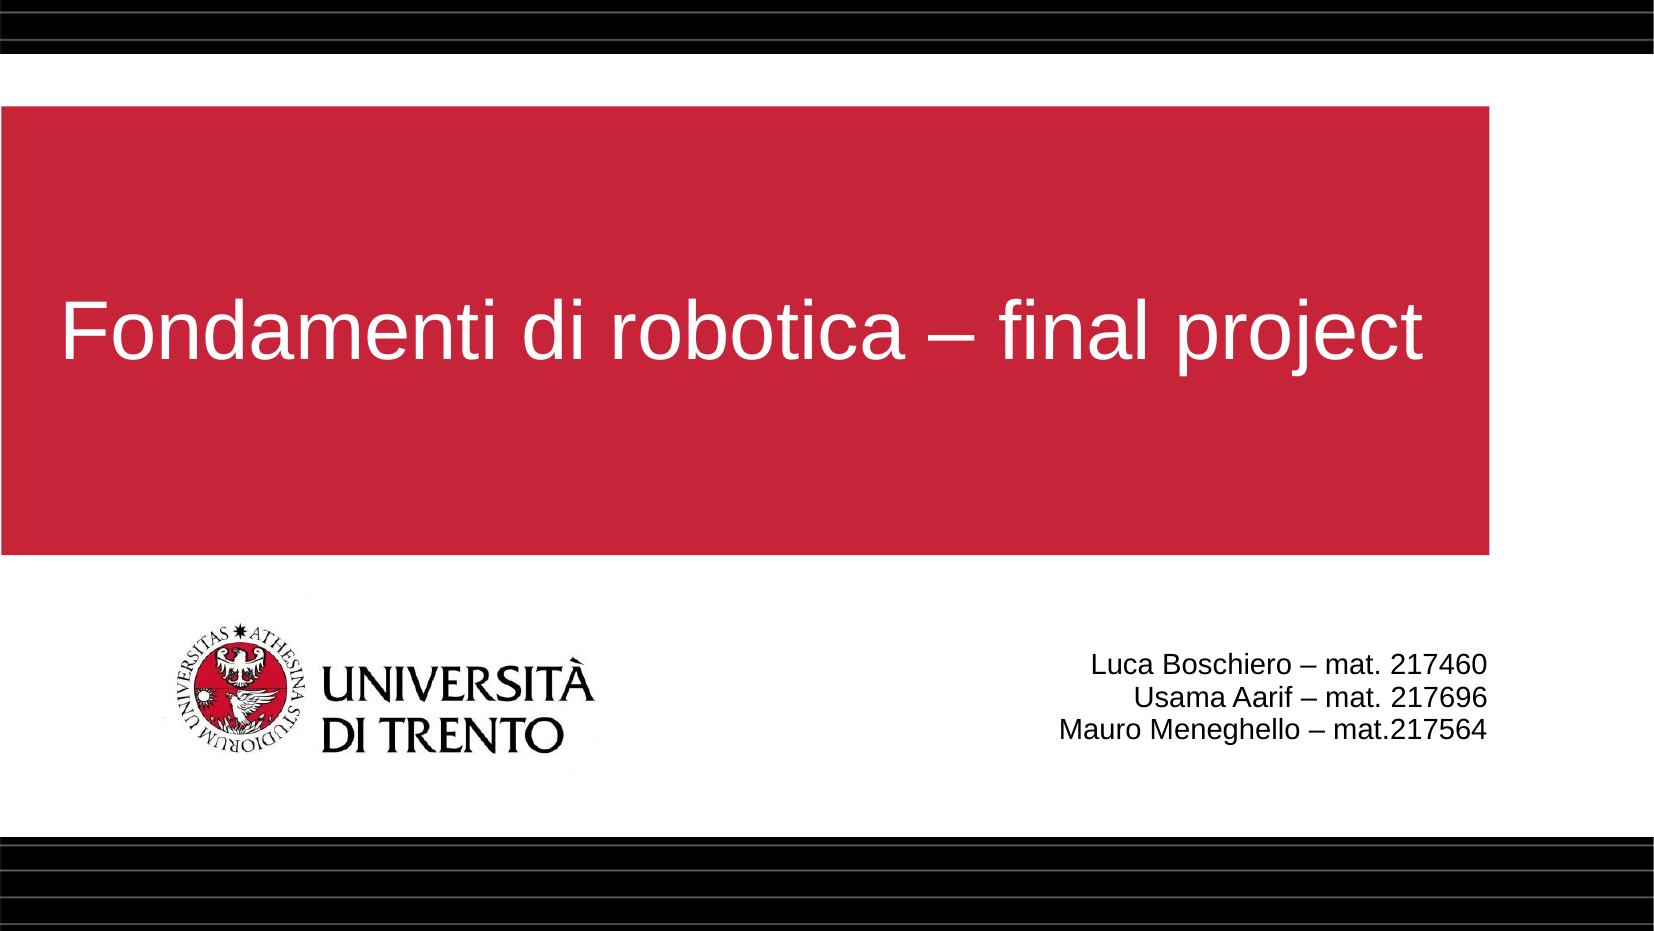

# Fondamenti di robotica – final project
Luca Boschiero – mat. 217460
Usama Aarif – mat. 217696
Mauro Meneghello – mat.217564